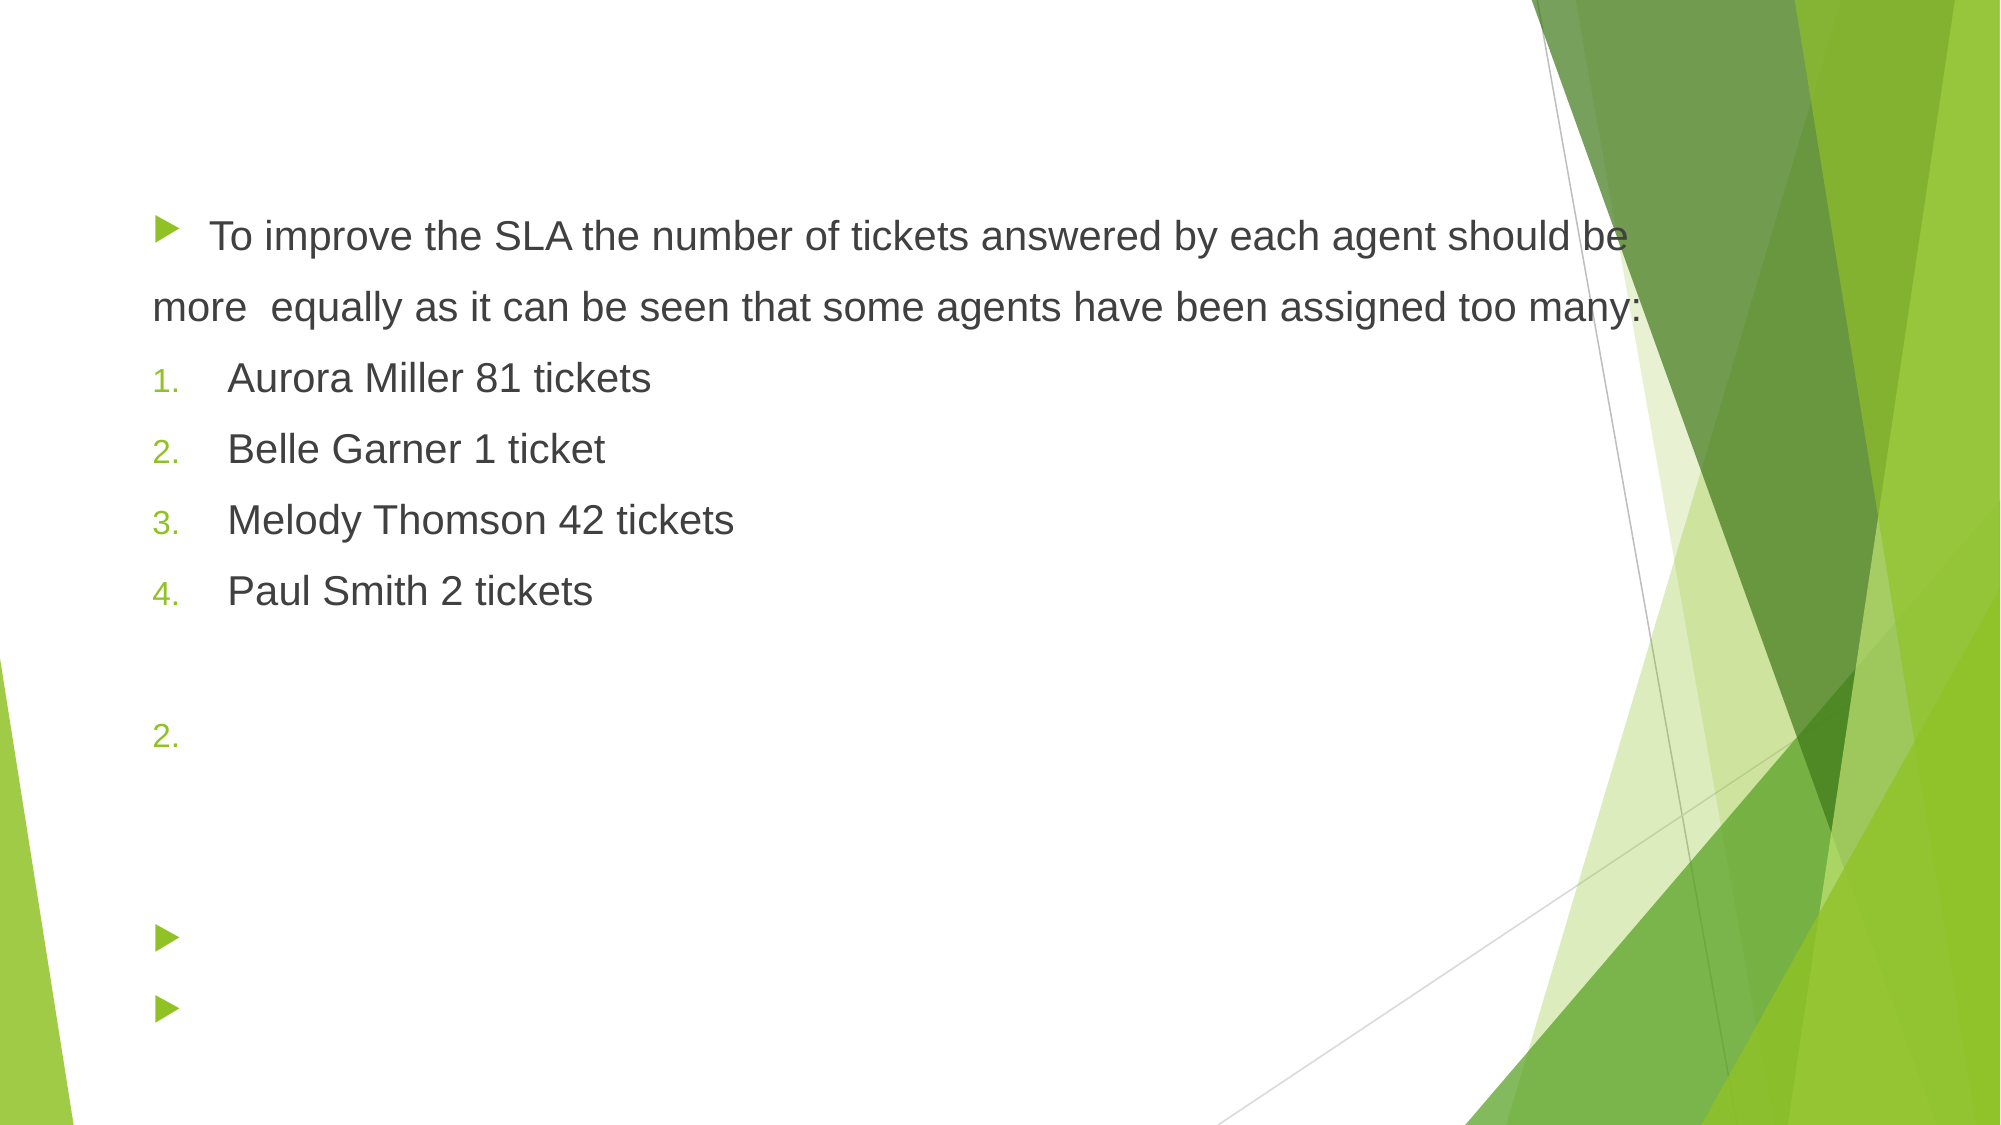

# To improve the SLA the number of tickets answered by each agent should be
more equally as it can be seen that some agents have been assigned too many:
Aurora Miller 81 tickets
Belle Garner 1 ticket
Melody Thomson 42 tickets
Paul Smith 2 tickets